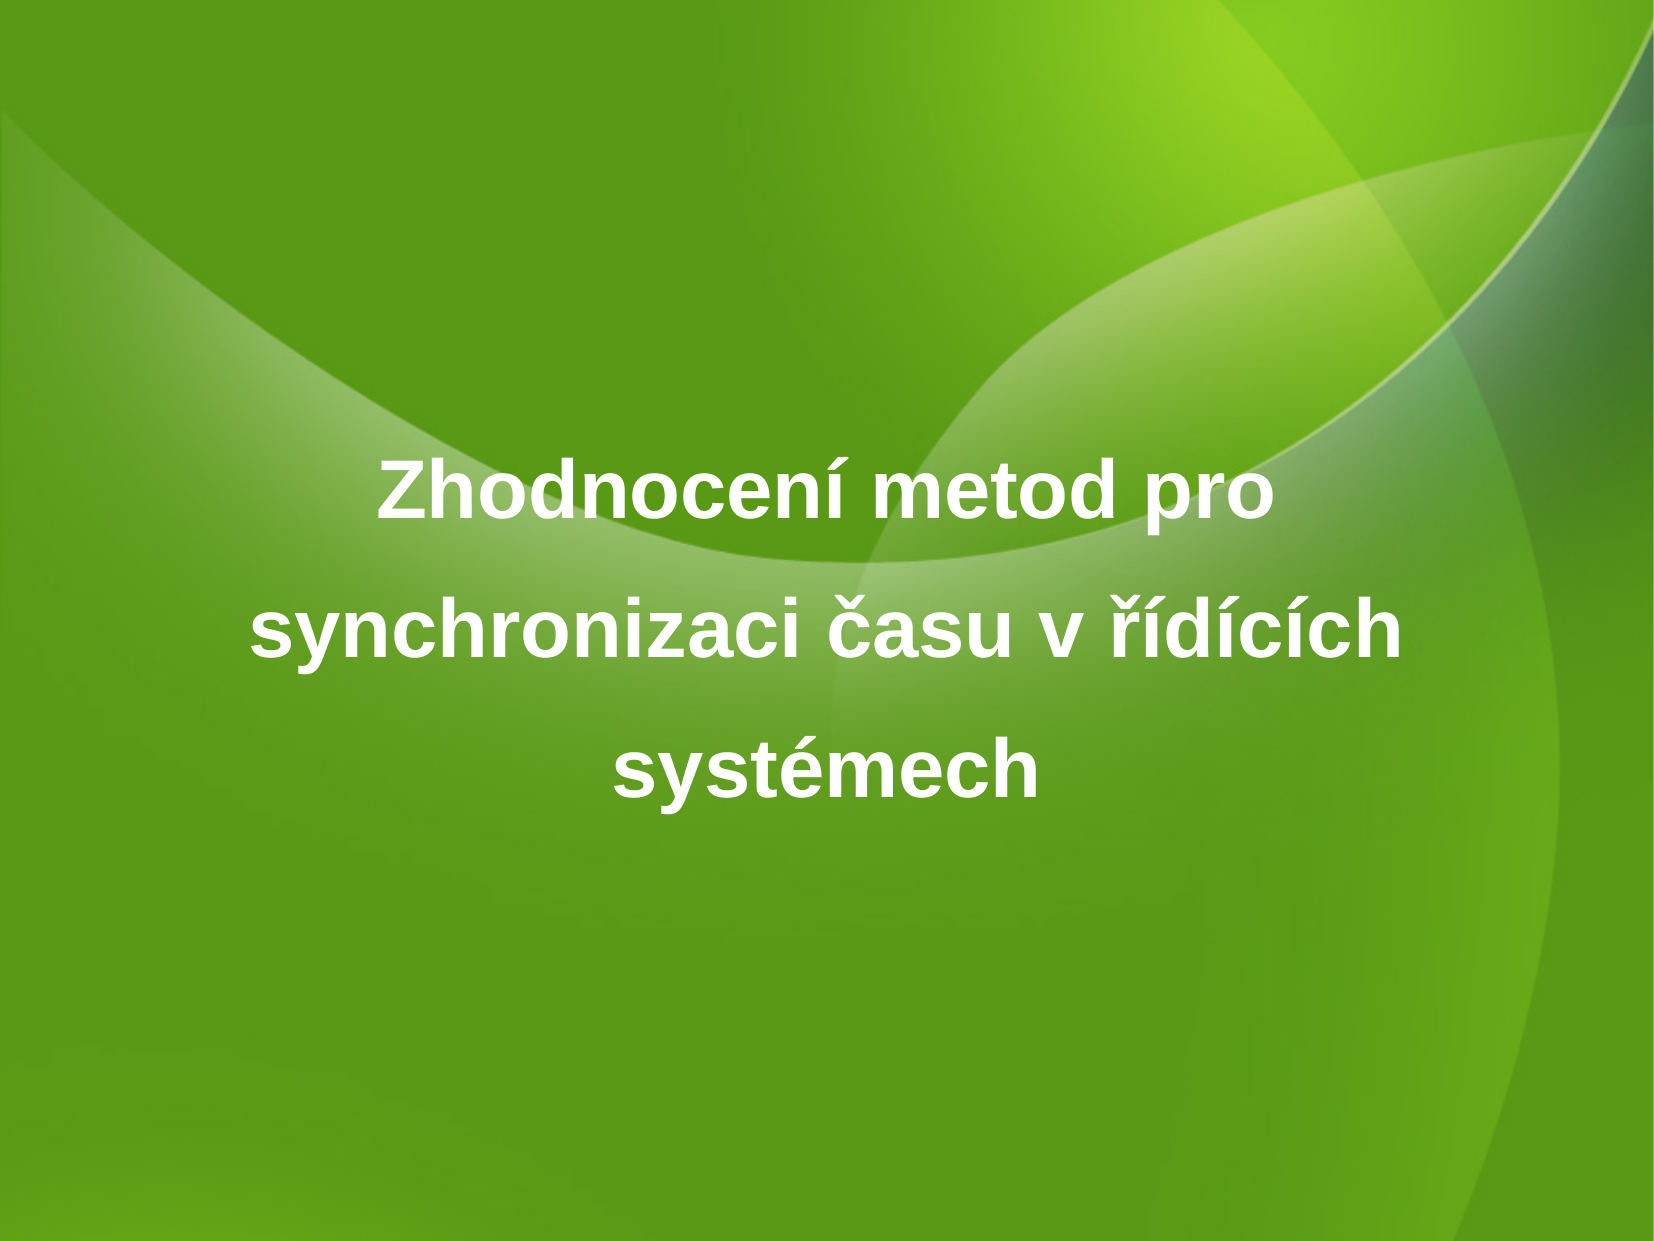

# Zhodnocení metod pro synchronizaci času v řídících systémech